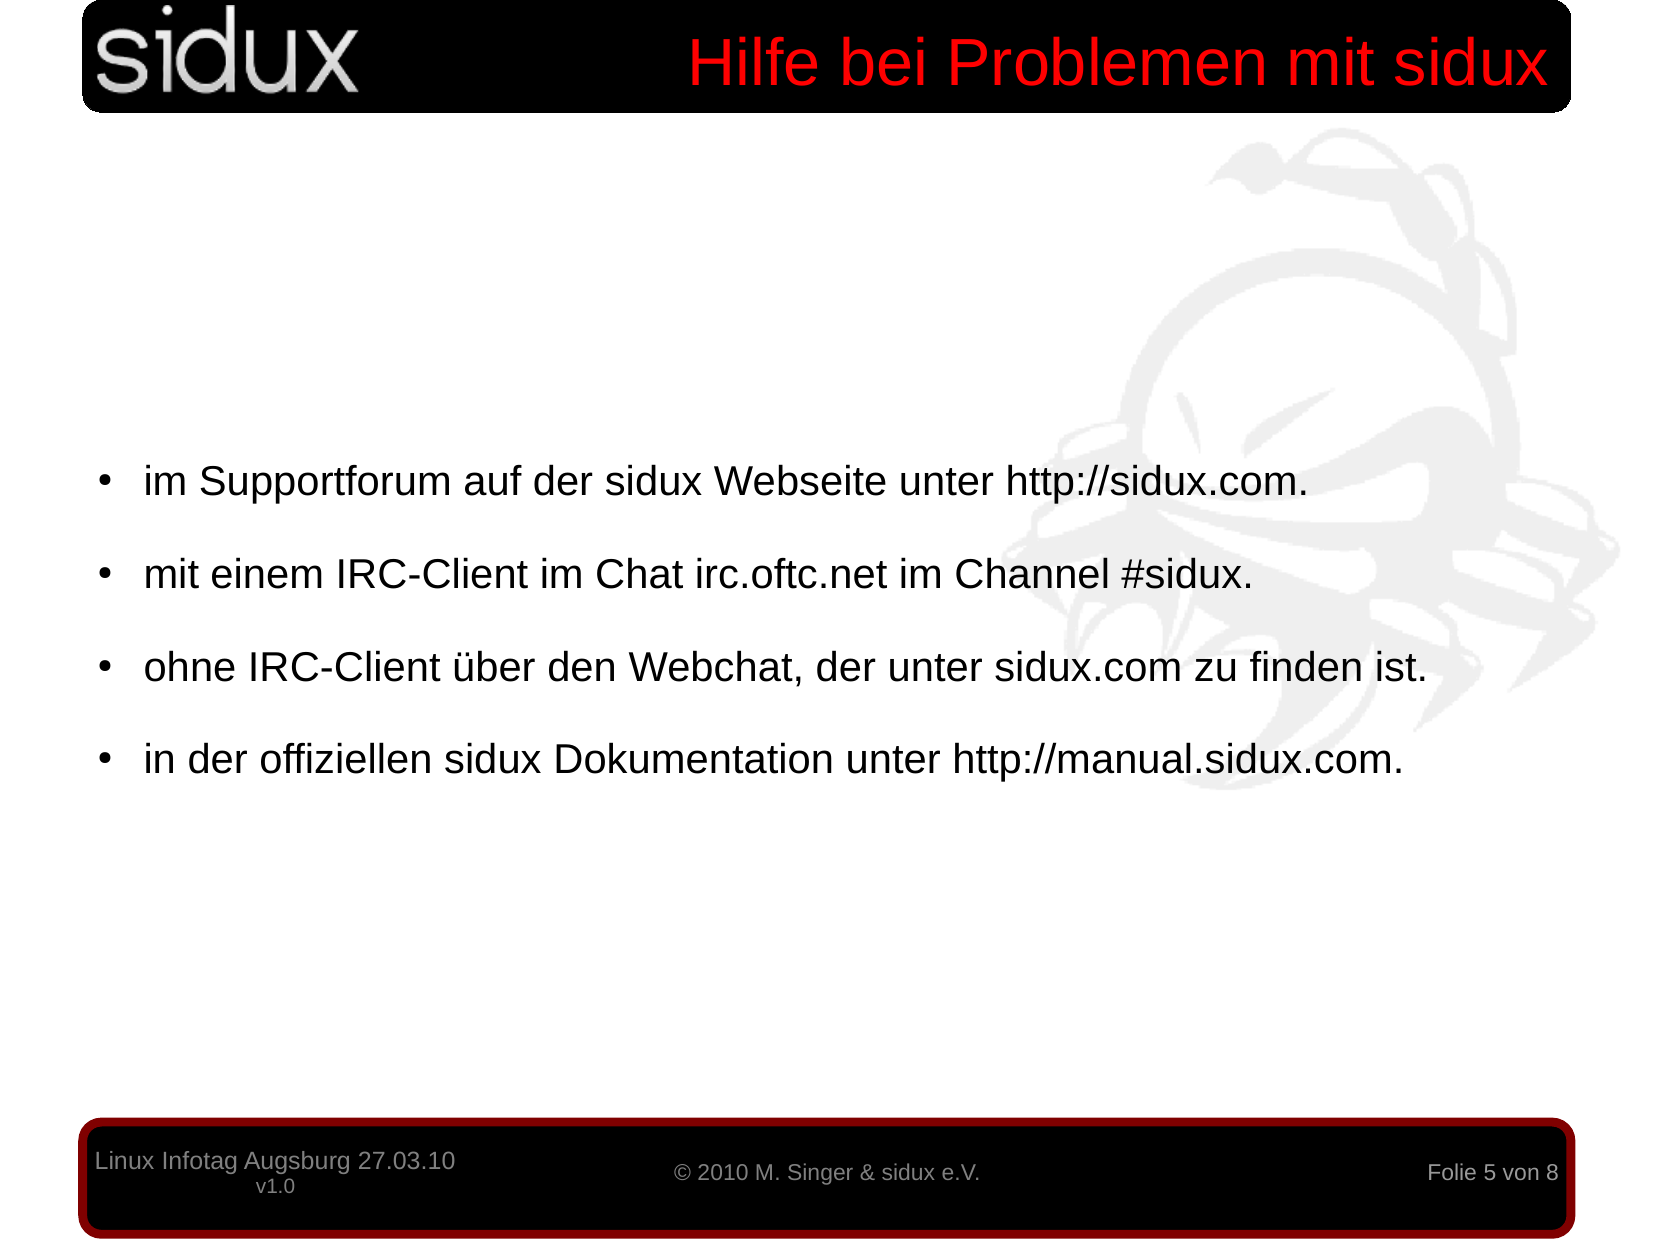

Hilfe bei Problemen mit sidux
	im Supportforum auf der sidux Webseite unter http://sidux.com.
	mit einem IRC-Client im Chat irc.oftc.net im Channel #sidux.
	ohne IRC-Client über den Webchat, der unter sidux.com zu finden ist.
	in der offiziellen sidux Dokumentation unter http://manual.sidux.com.